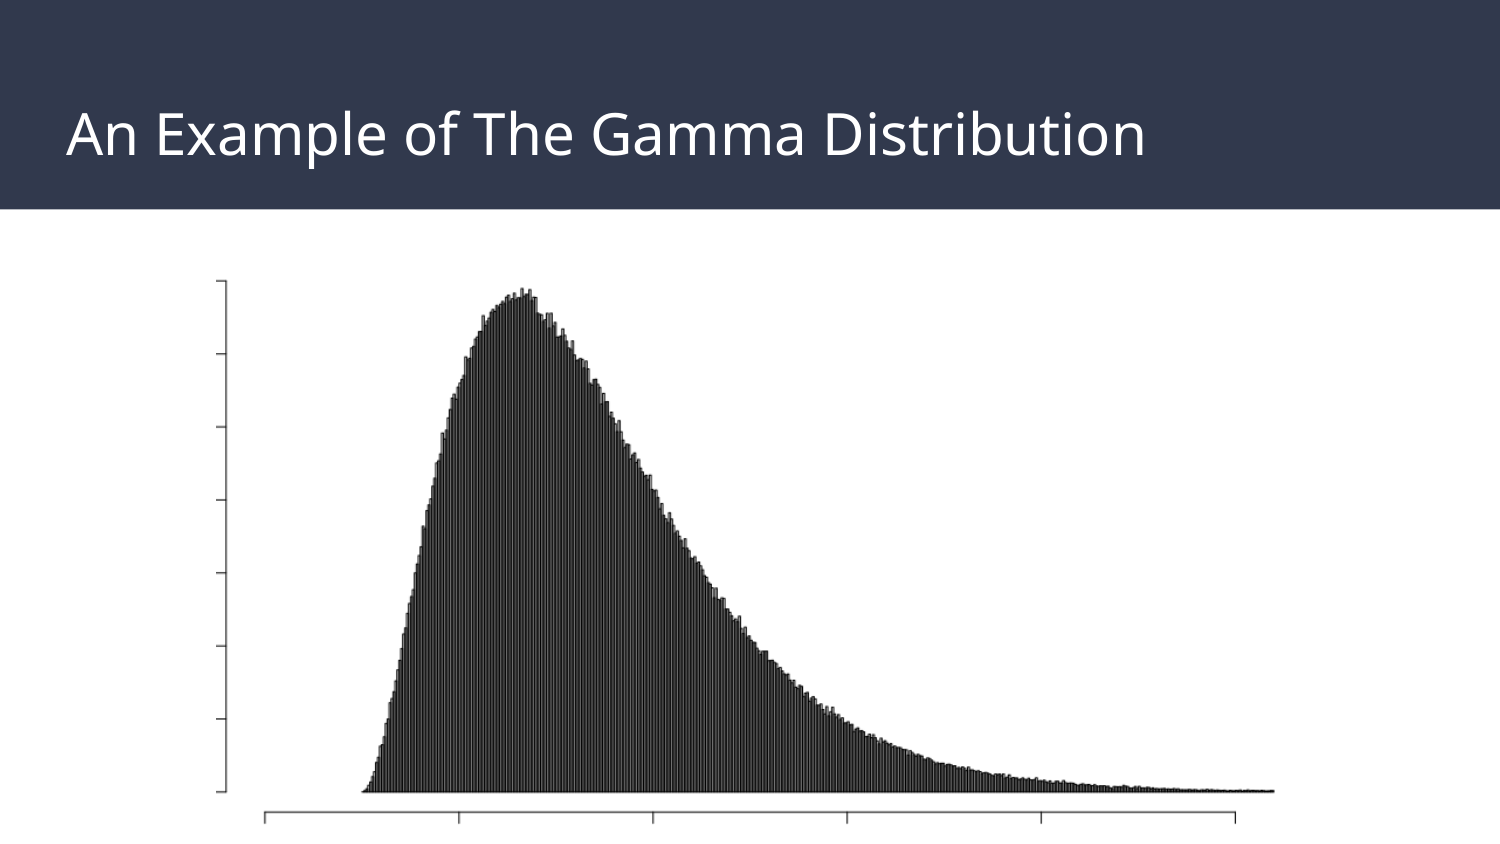

# An Example of The Gamma Distribution